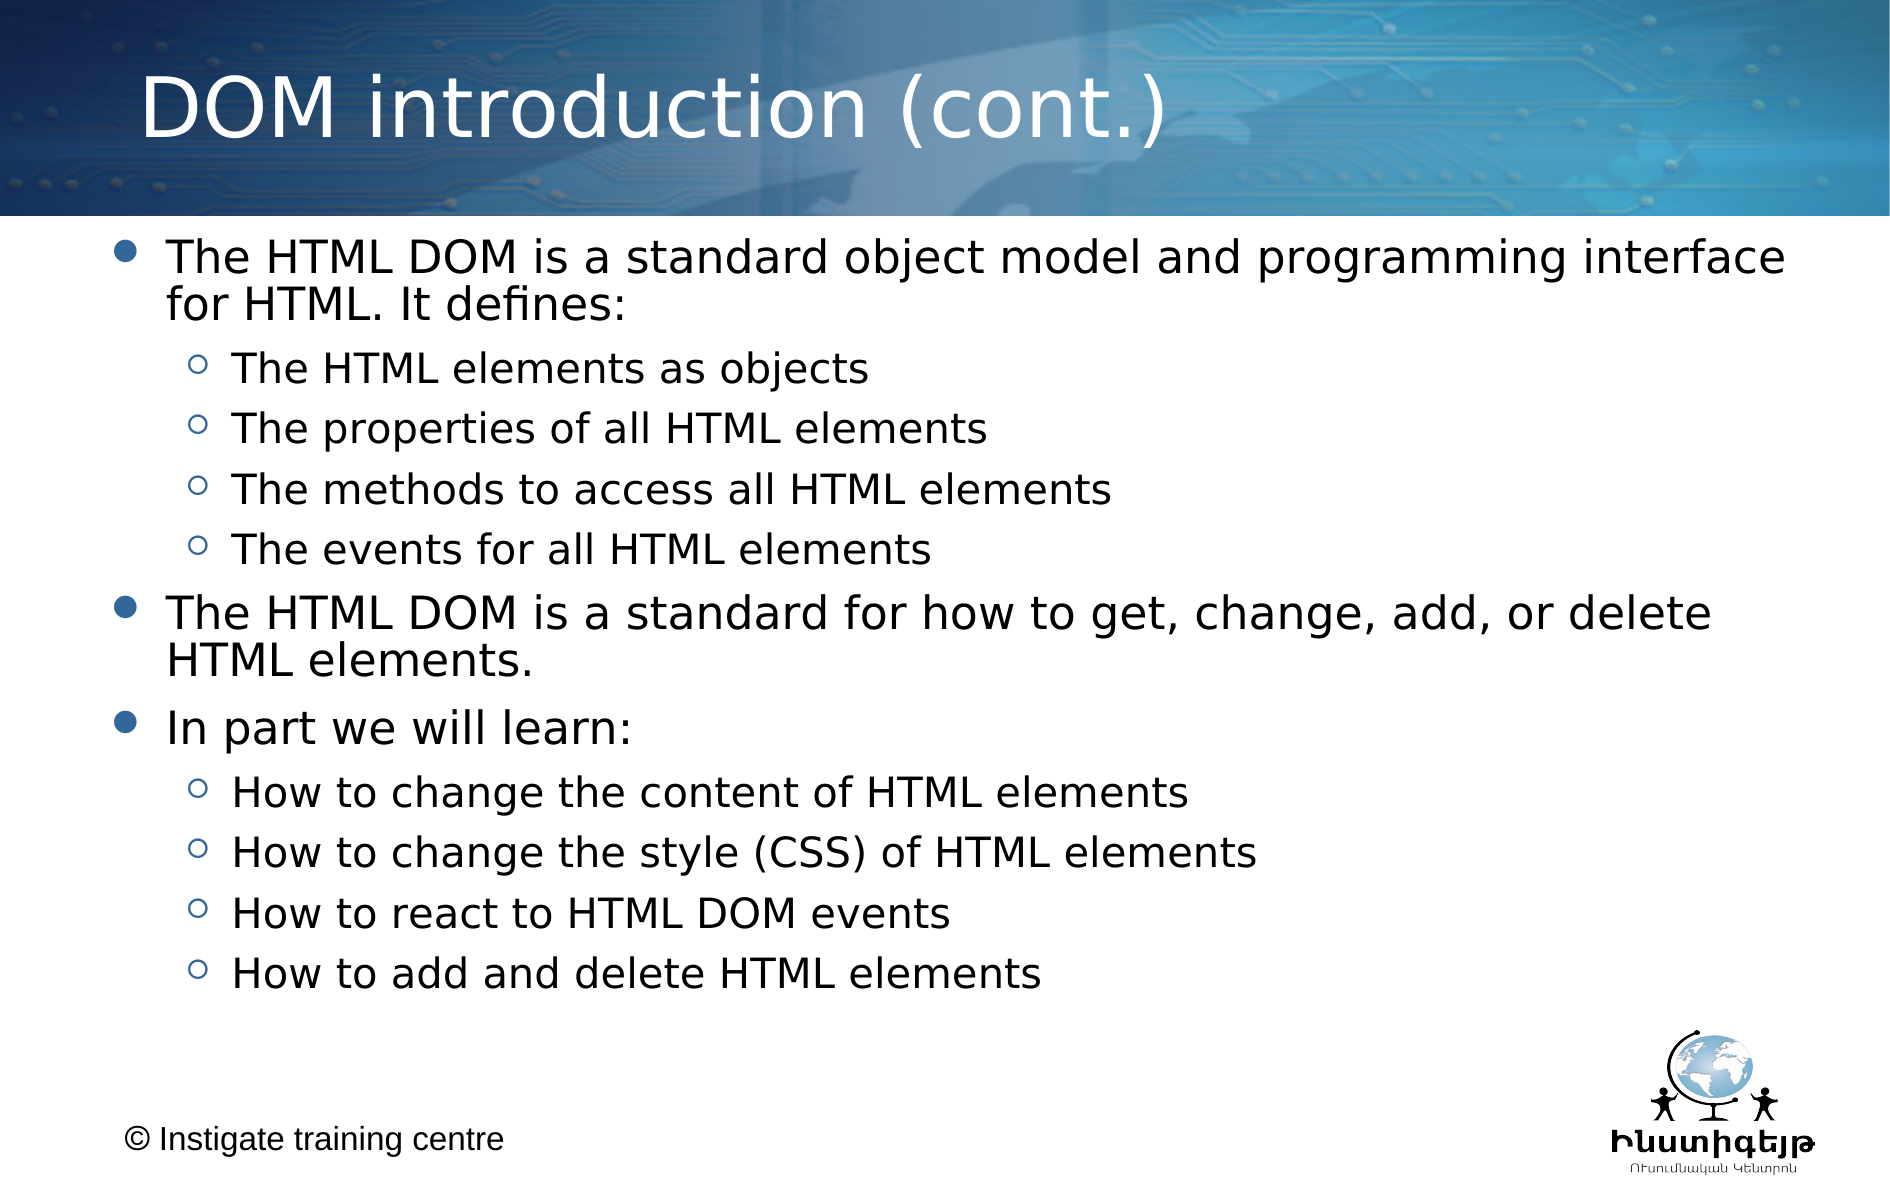

DOM introduction (cont.)
# The HTML DOM is a standard object model and programming interface for HTML. It defines:
The HTML elements as objects
The properties of all HTML elements
The methods to access all HTML elements
The events for all HTML elements
The HTML DOM is a standard for how to get, change, add, or delete HTML elements.
In part we will learn:
How to change the content of HTML elements
How to change the style (CSS) of HTML elements
How to react to HTML DOM events
How to add and delete HTML elements